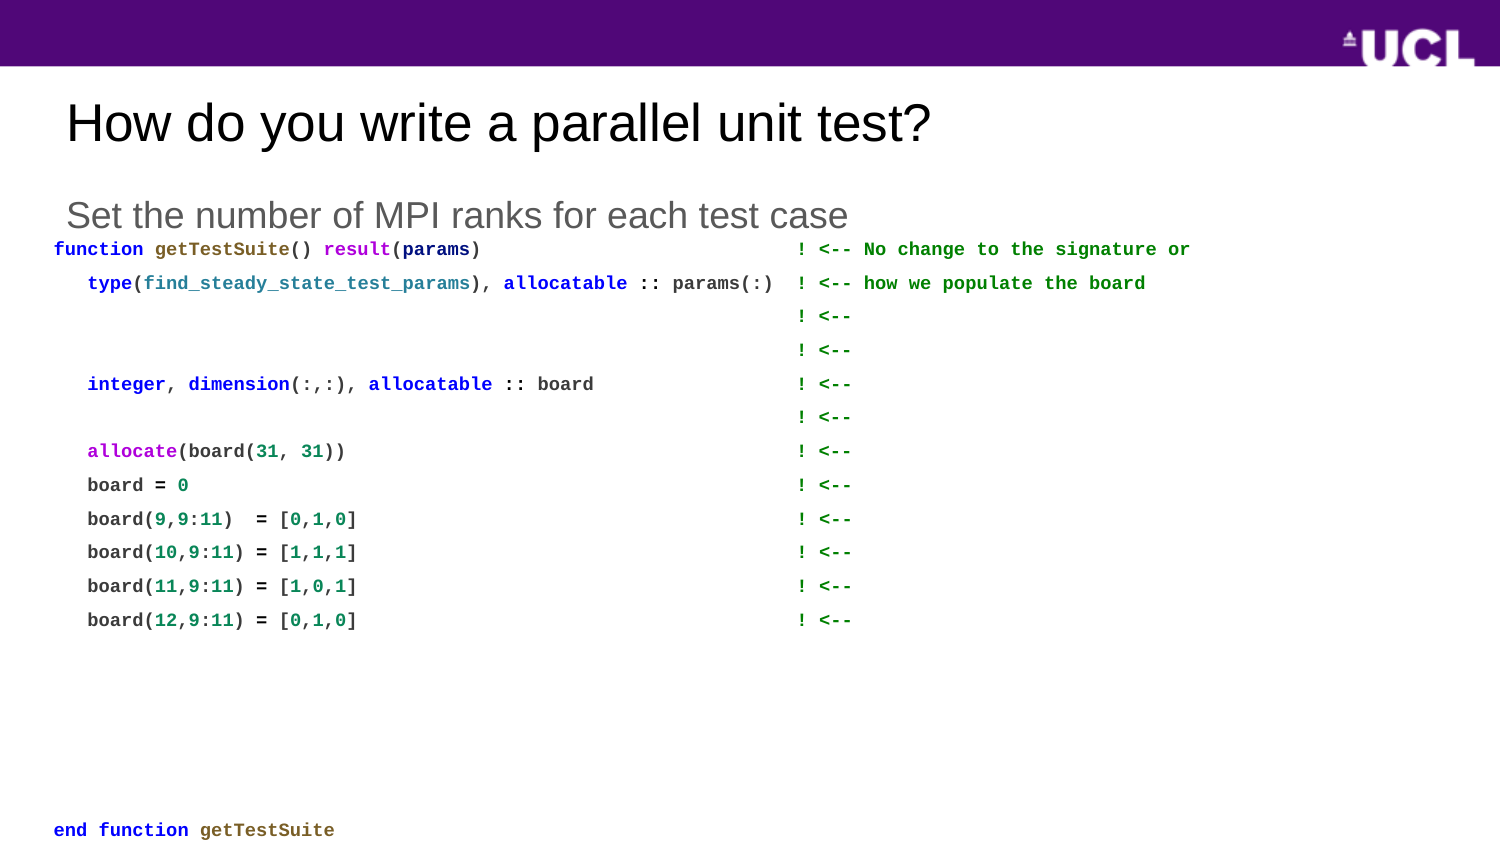

# How do you write a parallel unit test?
Set the number of MPI ranks for each test case
function getTestSuite() result(params) ! <-- No change to the signature or
 type(find_steady_state_test_params), allocatable :: params(:) ! <-- how we populate the board
 ! <--
 ! <--
 integer, dimension(:,:), allocatable :: board ! <--
 ! <--
 allocate(board(31, 31)) ! <--
 board = 0 ! <--
 board(9,9:11) = [0,1,0] ! <--
 board(10,9:11) = [1,1,1] ! <--
 board(11,9:11) = [1,0,1] ! <--
 board(12,9:11) = [0,1,0] ! <--
end function getTestSuite